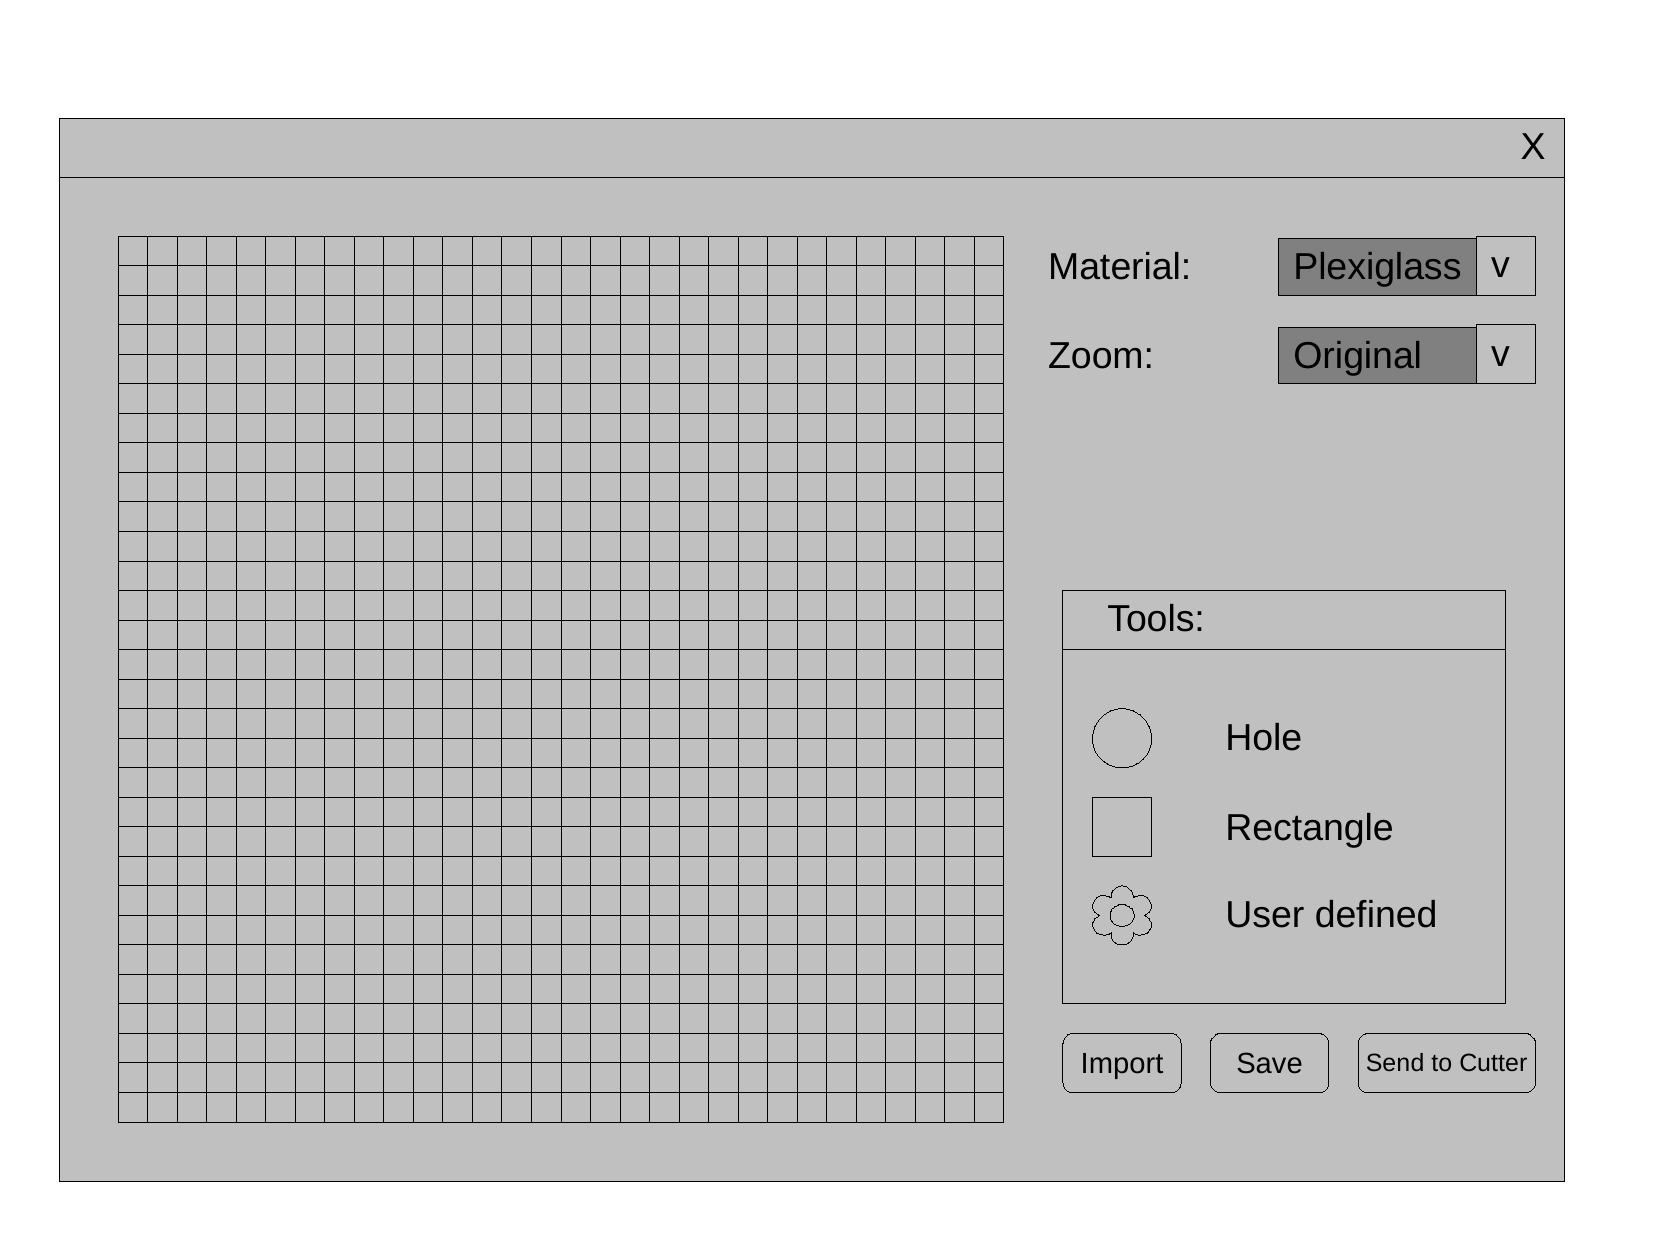

X
v
Material:
Plexiglass
v
Zoom:
Original
Tools:
Hole
Rectangle
User defined
Import
Import
Save
Send to Cutter